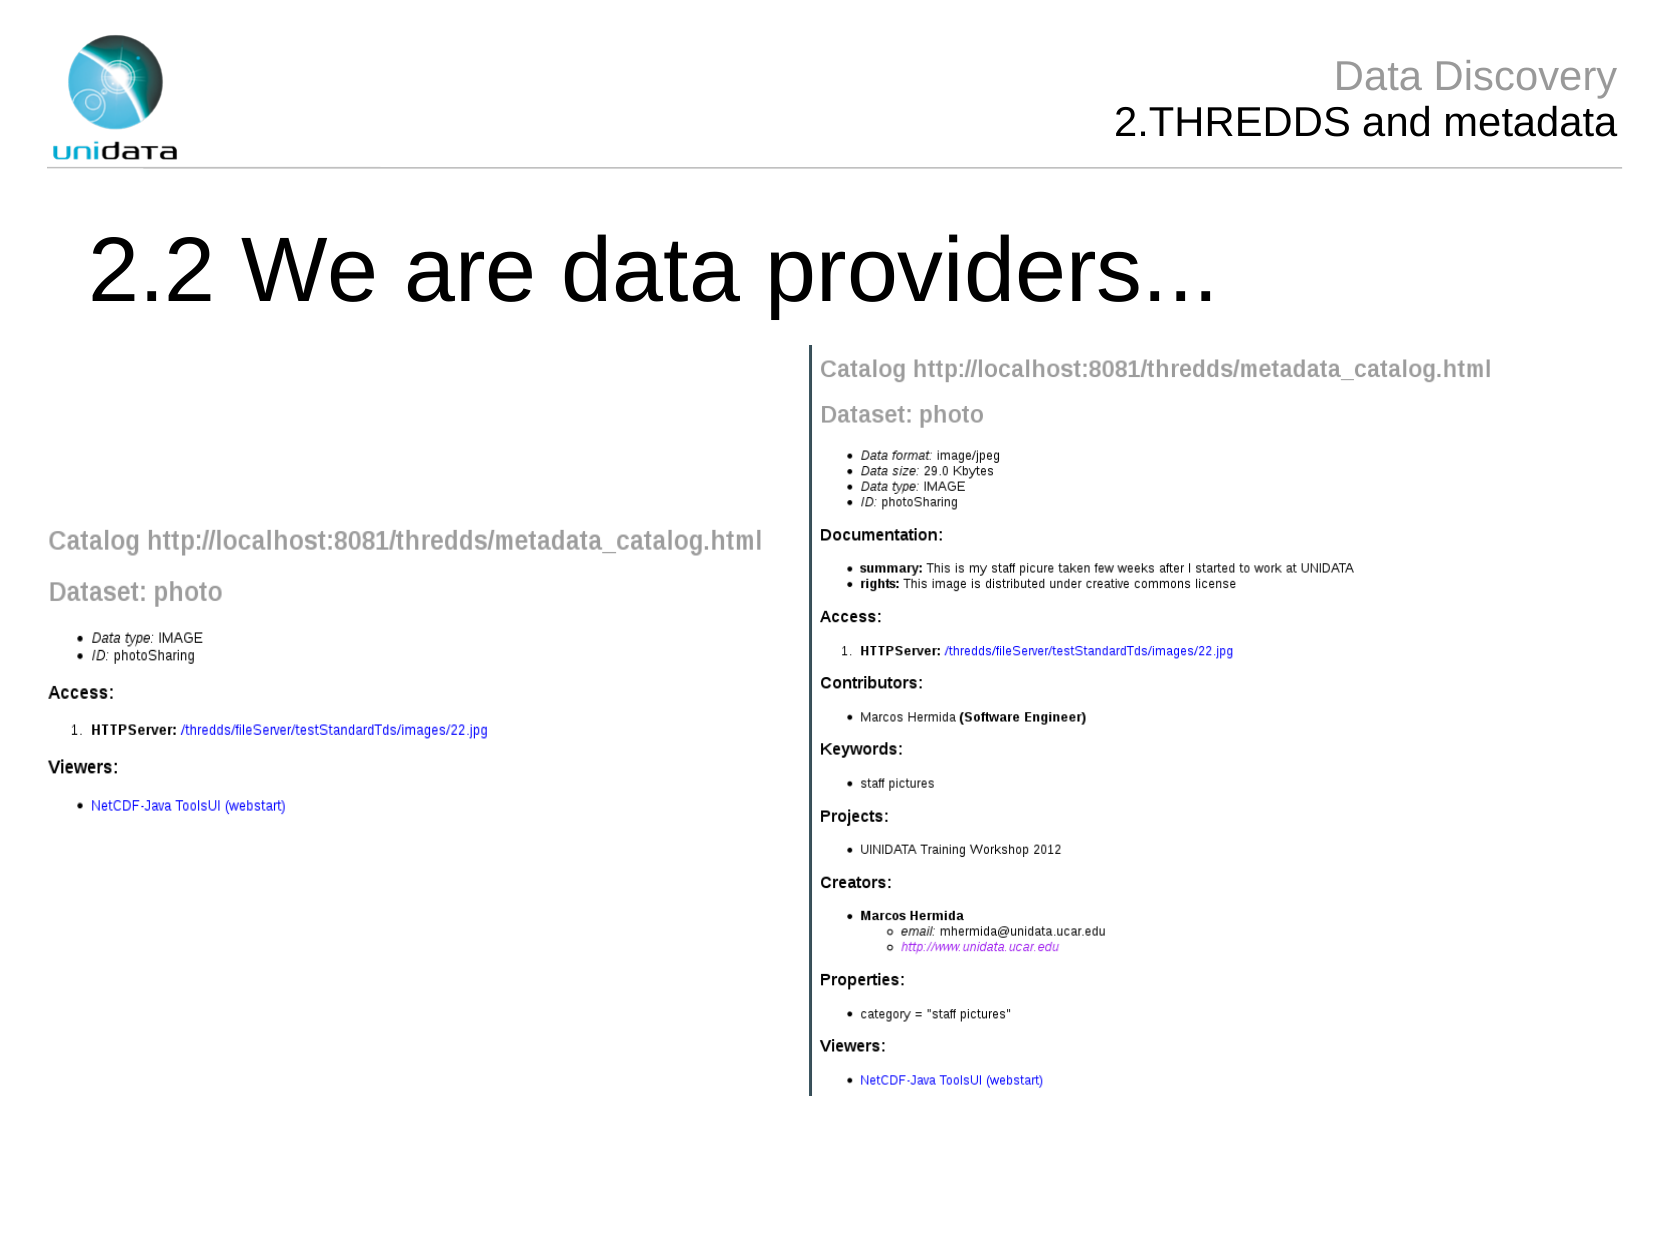

Data Discovery
2.THREDDS and metadata
# 2.2 We are data providers...